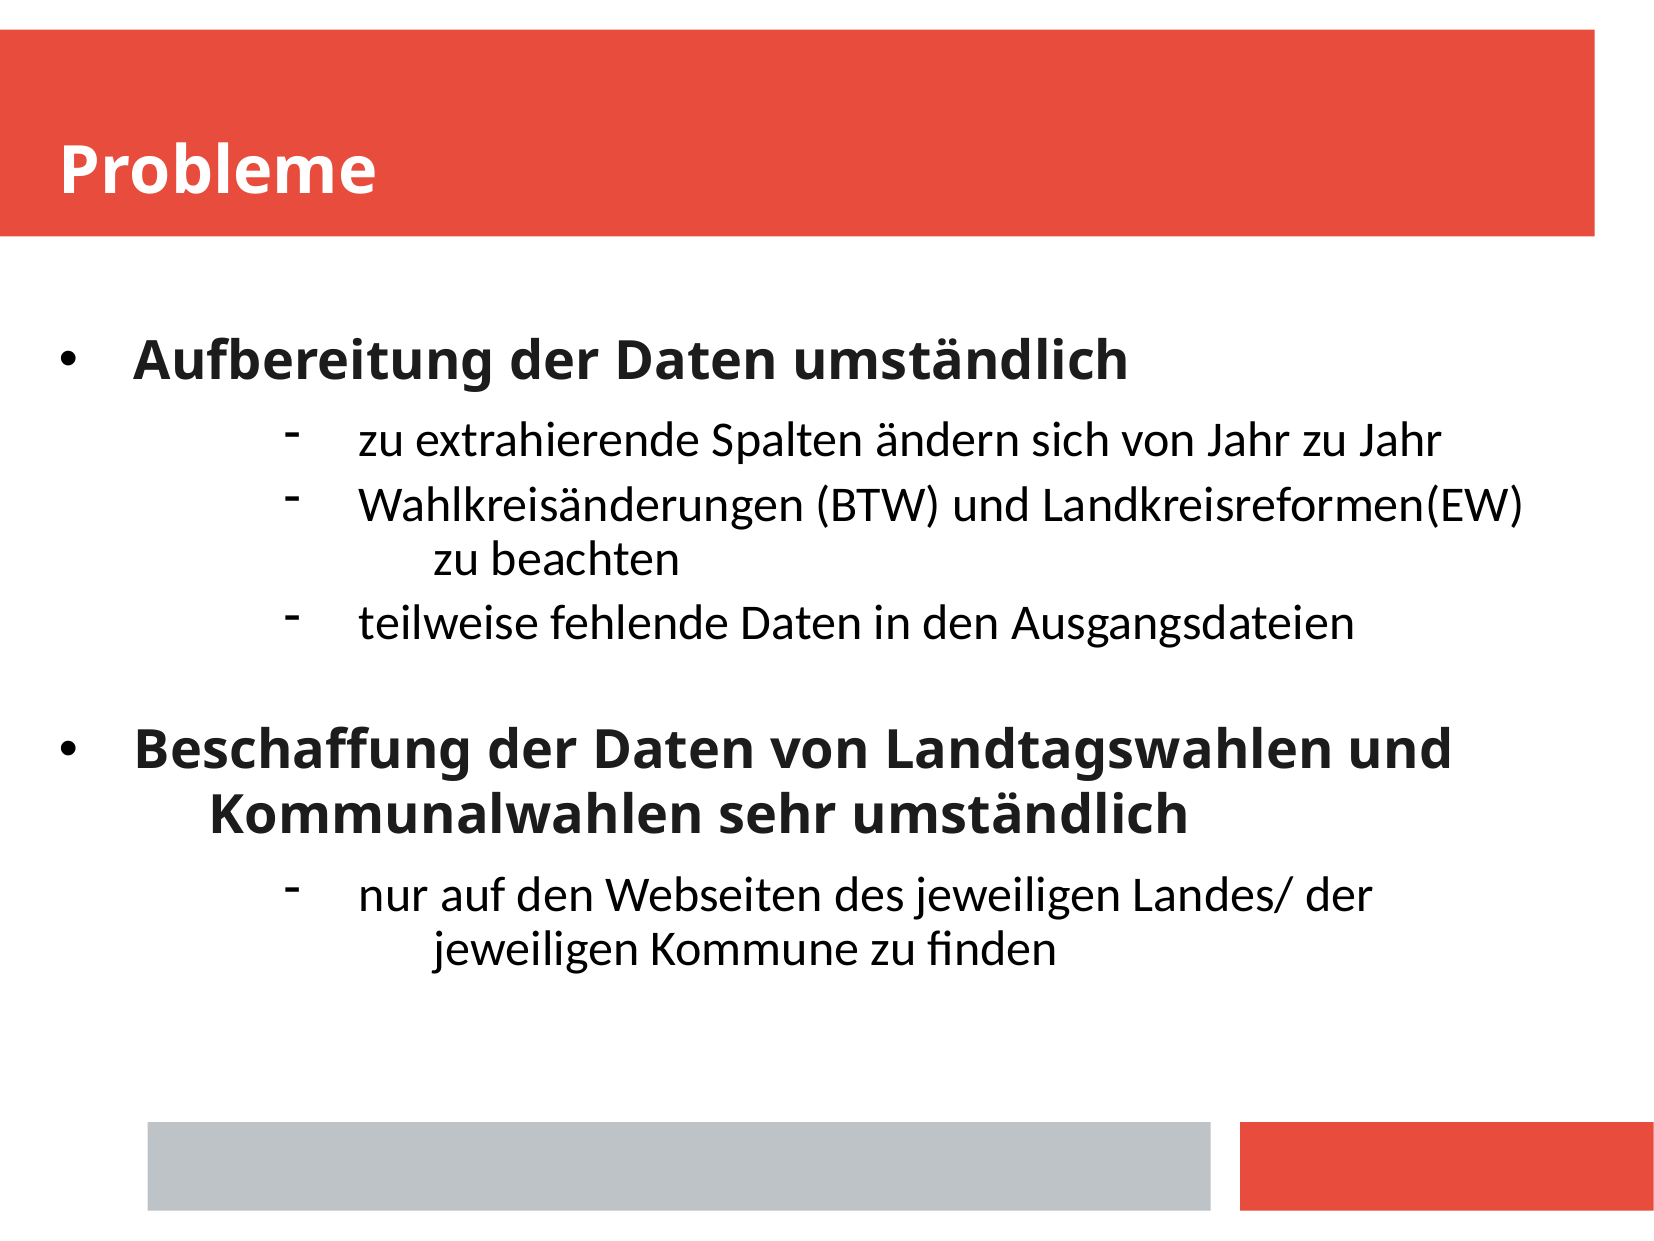

# Probleme
Aufbereitung der Daten umständlich
zu extrahierende Spalten ändern sich von Jahr zu Jahr
Wahlkreisänderungen (BTW) und Landkreisreformen(EW) zu beachten
teilweise fehlende Daten in den Ausgangsdateien
Beschaffung der Daten von Landtagswahlen und Kommunalwahlen sehr umständlich
nur auf den Webseiten des jeweiligen Landes/ der jeweiligen Kommune zu finden